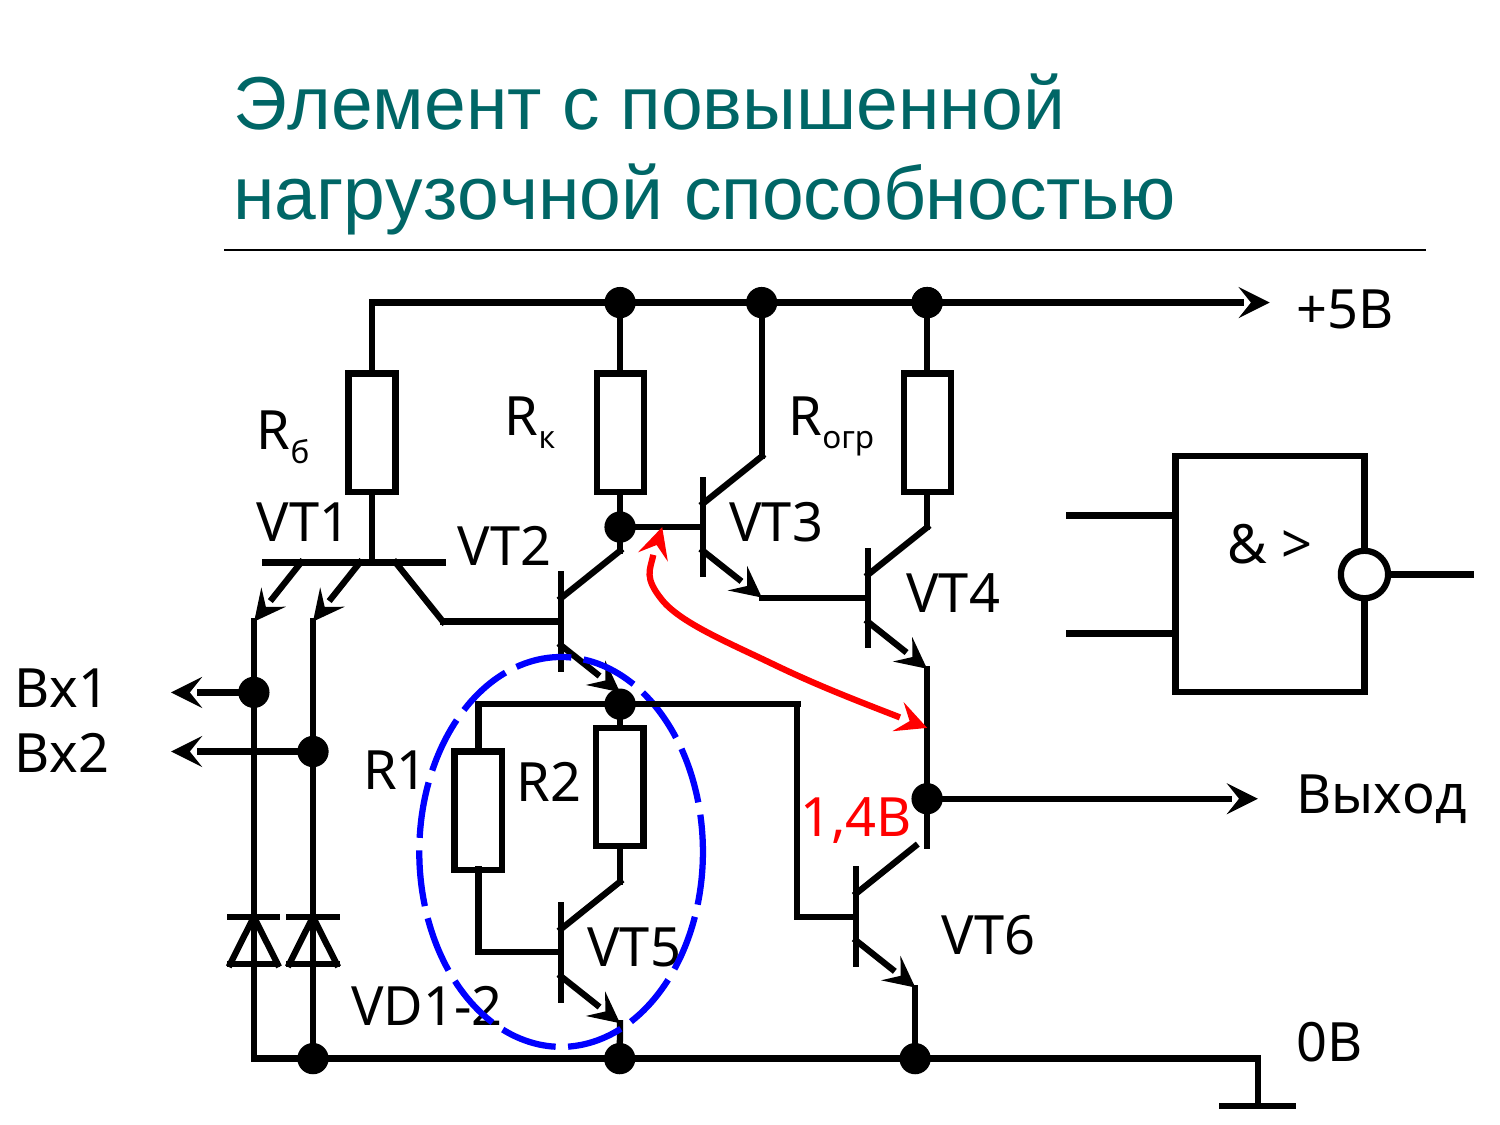

# Элемент с повышенной нагрузочной способностью
+5В
Rк
Rогр
Rб
& >
VT1
VT3
VT2
VT4
Вх1
Вх2
R1
R2
Выход
1,4В
VT6
VT5
VD1-2
0В